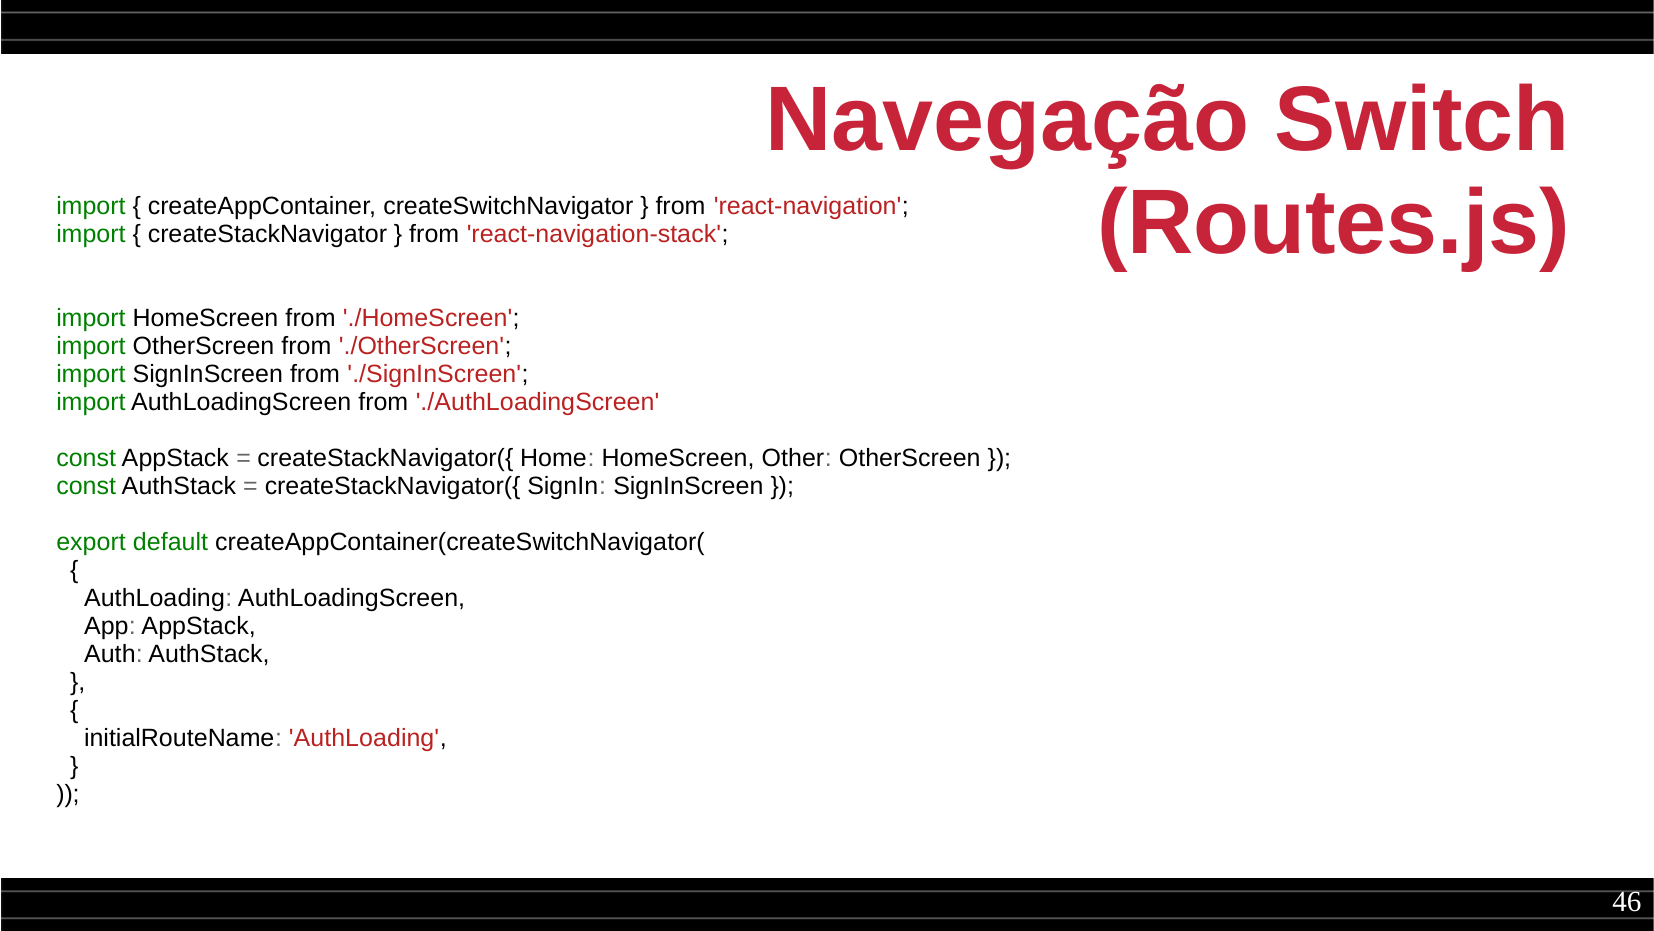

# Navegação Switch (Routes.js)
import { createAppContainer, createSwitchNavigator } from 'react-navigation';
import { createStackNavigator } from 'react-navigation-stack';
import HomeScreen from './HomeScreen';
import OtherScreen from './OtherScreen';
import SignInScreen from './SignInScreen';
import AuthLoadingScreen from './AuthLoadingScreen'
const AppStack = createStackNavigator({ Home: HomeScreen, Other: OtherScreen });
const AuthStack = createStackNavigator({ SignIn: SignInScreen });
export default createAppContainer(createSwitchNavigator(
 {
 AuthLoading: AuthLoadingScreen,
 App: AppStack,
 Auth: AuthStack,
 },
 {
 initialRouteName: 'AuthLoading',
 }
));